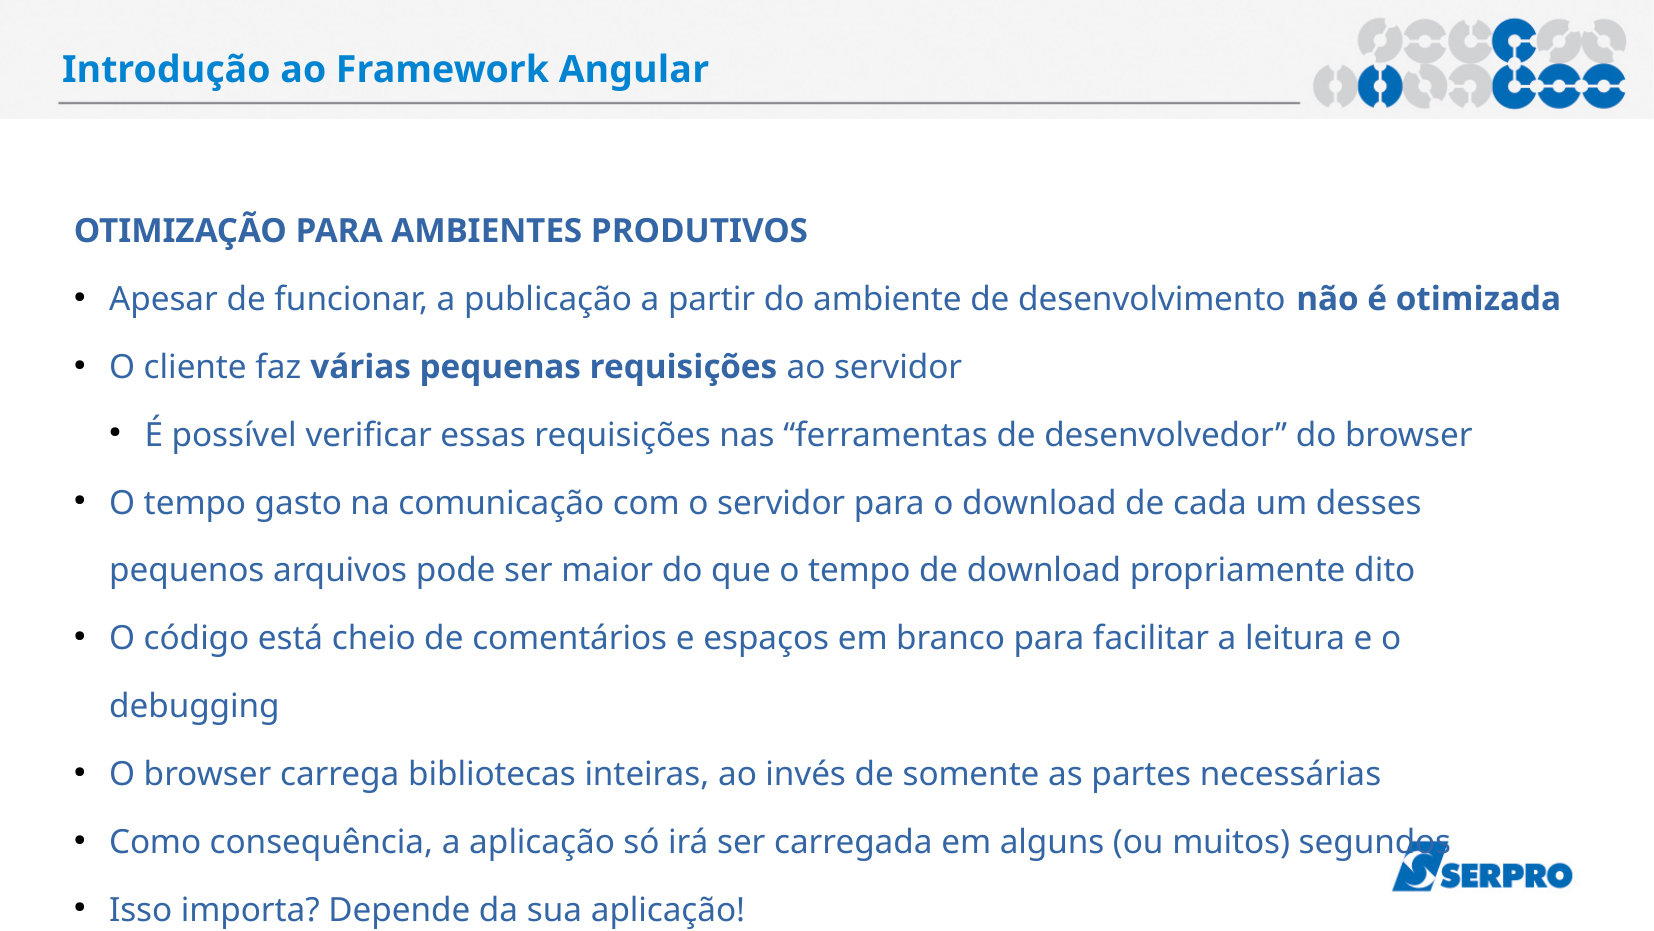

Introdução ao Framework Angular
OTIMIZAÇÃO PARA AMBIENTES PRODUTIVOS
Apesar de funcionar, a publicação a partir do ambiente de desenvolvimento não é otimizada
O cliente faz várias pequenas requisições ao servidor
É possível verificar essas requisições nas “ferramentas de desenvolvedor” do browser
O tempo gasto na comunicação com o servidor para o download de cada um desses pequenos arquivos pode ser maior do que o tempo de download propriamente dito
O código está cheio de comentários e espaços em branco para facilitar a leitura e o debugging
O browser carrega bibliotecas inteiras, ao invés de somente as partes necessárias
Como consequência, a aplicação só irá ser carregada em alguns (ou muitos) segundos
Isso importa? Depende da sua aplicação!